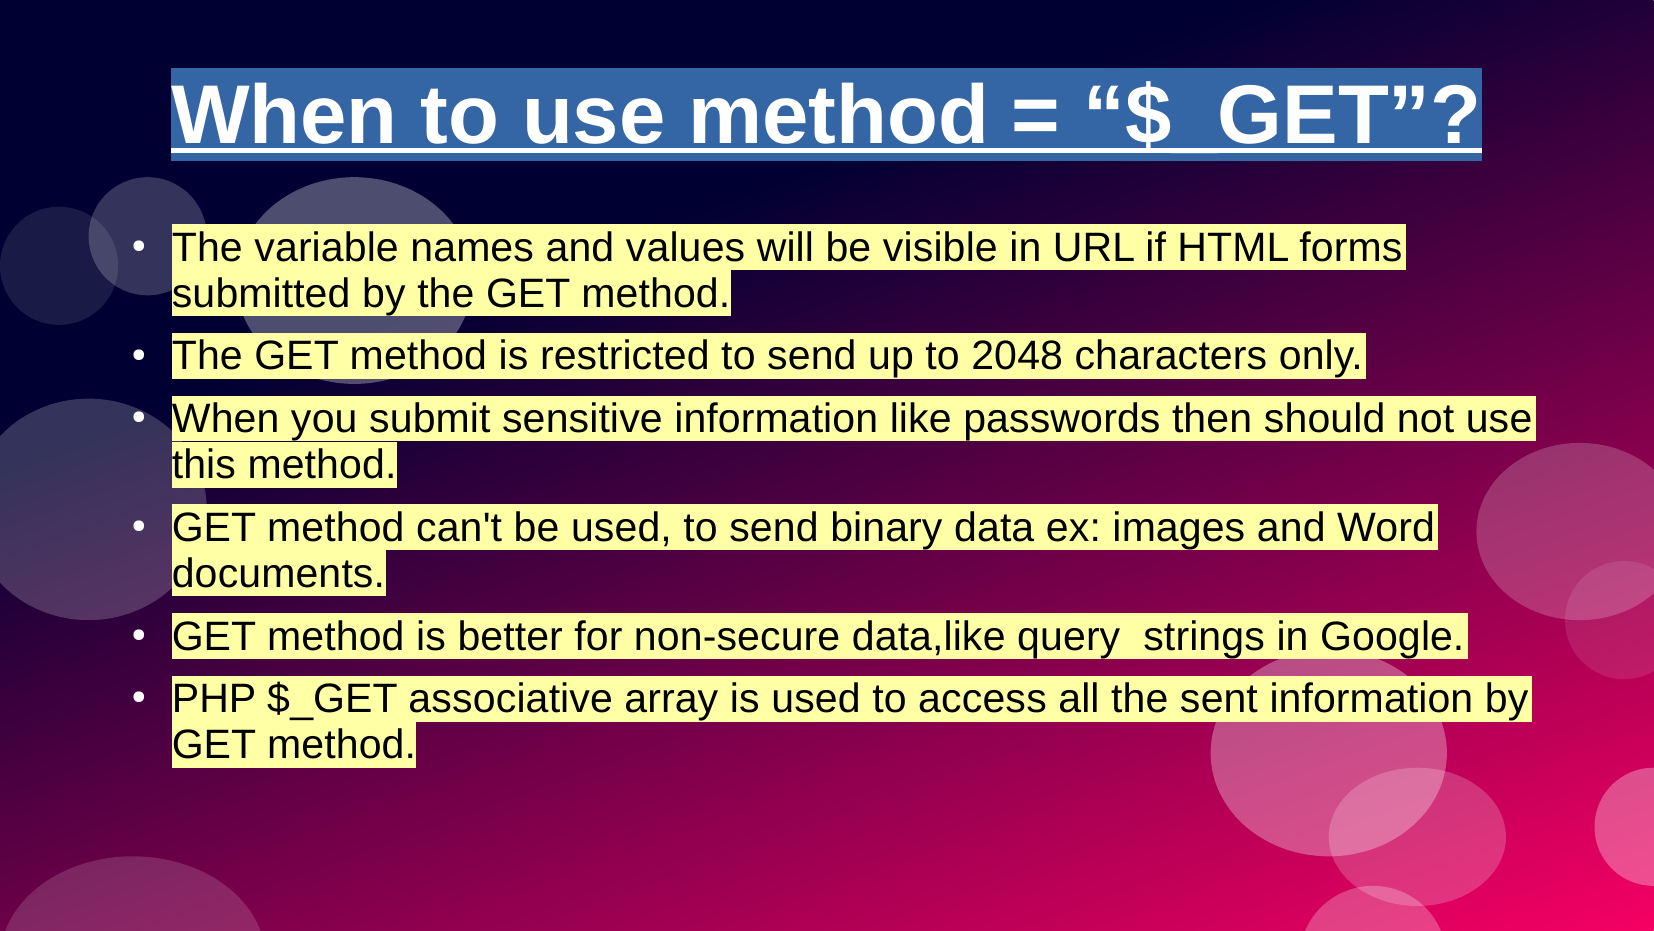

# When to use method = “$_GET”?
The variable names and values will be visible in URL if HTML forms submitted by the GET method.
The GET method is restricted to send up to 2048 characters only.
When you submit sensitive information like passwords then should not use this method.
GET method can't be used, to send binary data ex: images and Word documents.
GET method is better for non-secure data,like query strings in Google.
PHP $_GET associative array is used to access all the sent information by GET method.